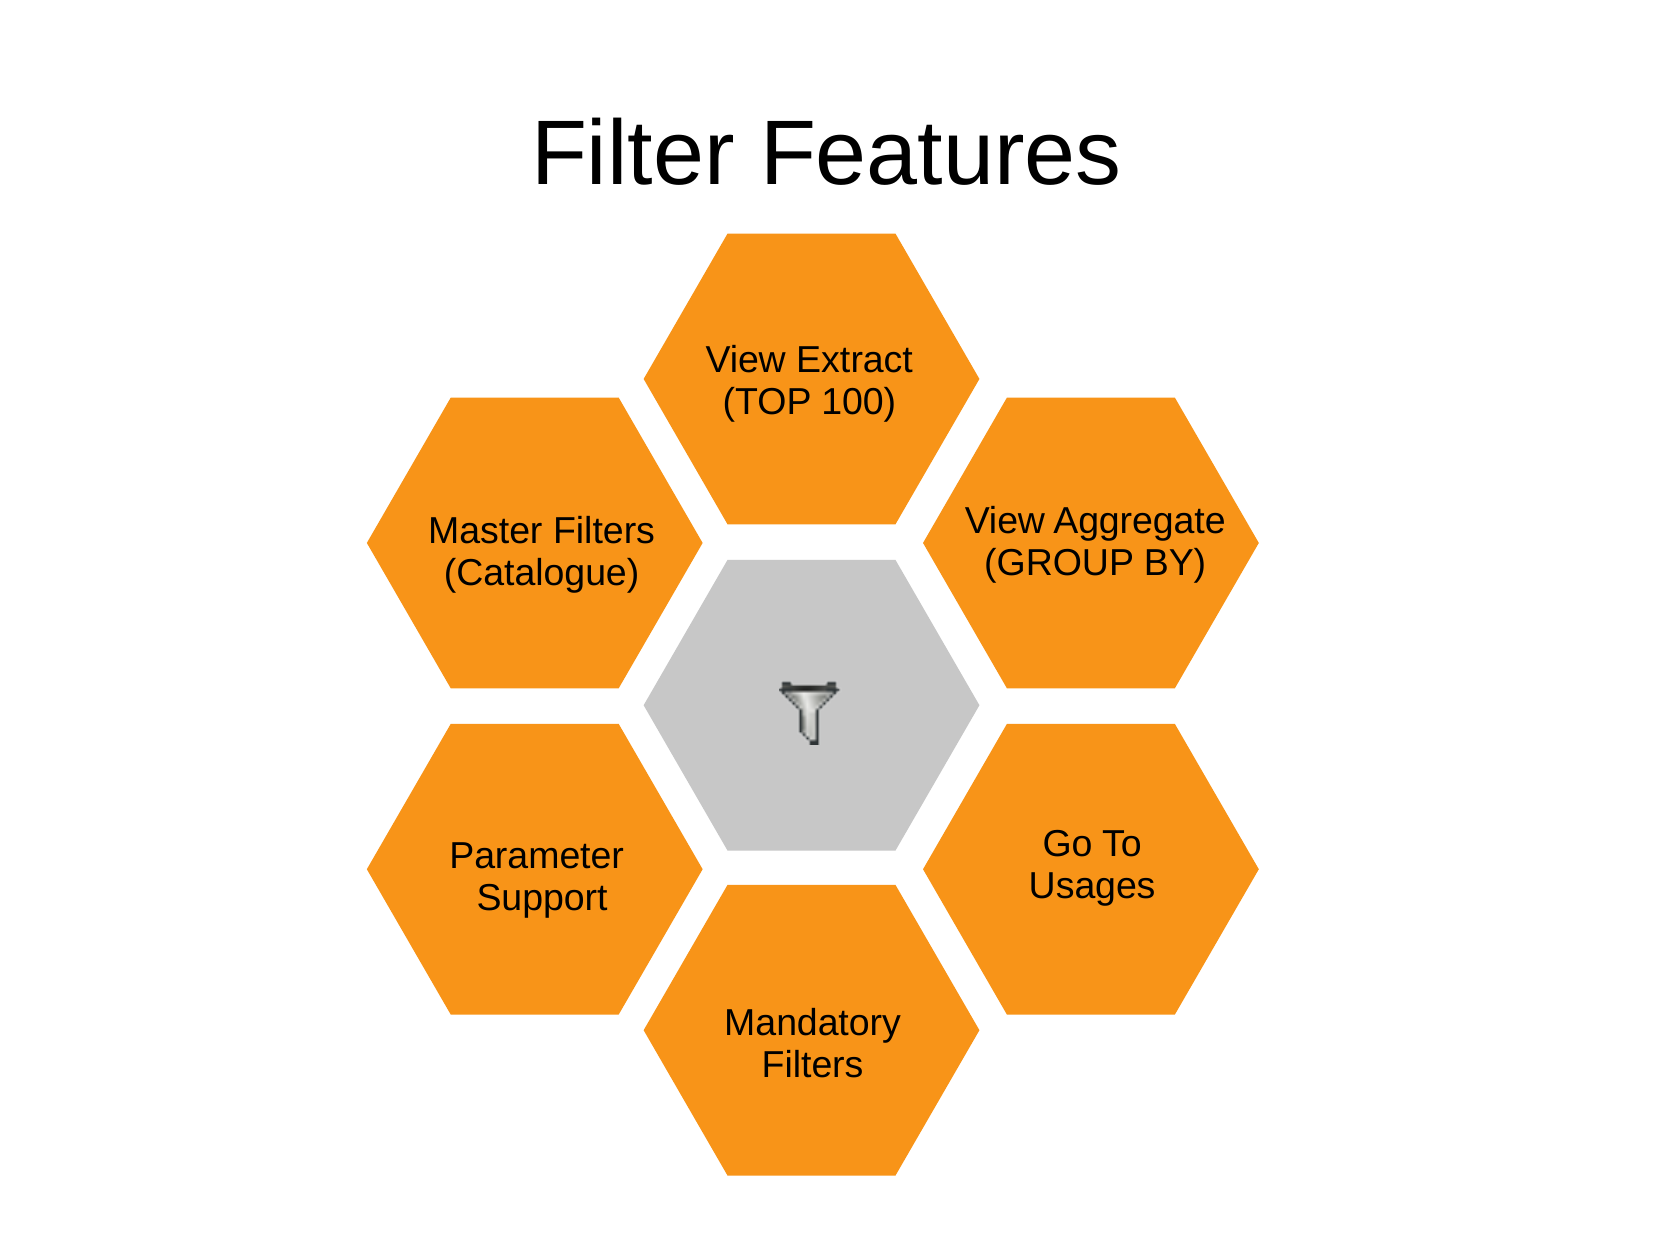

# Filter Features
View Extract
(TOP 100)
View Aggregate
(GROUP BY)
Master Filters
(Catalogue)
Go To
Usages
Parameter
Support
Mandatory
Filters